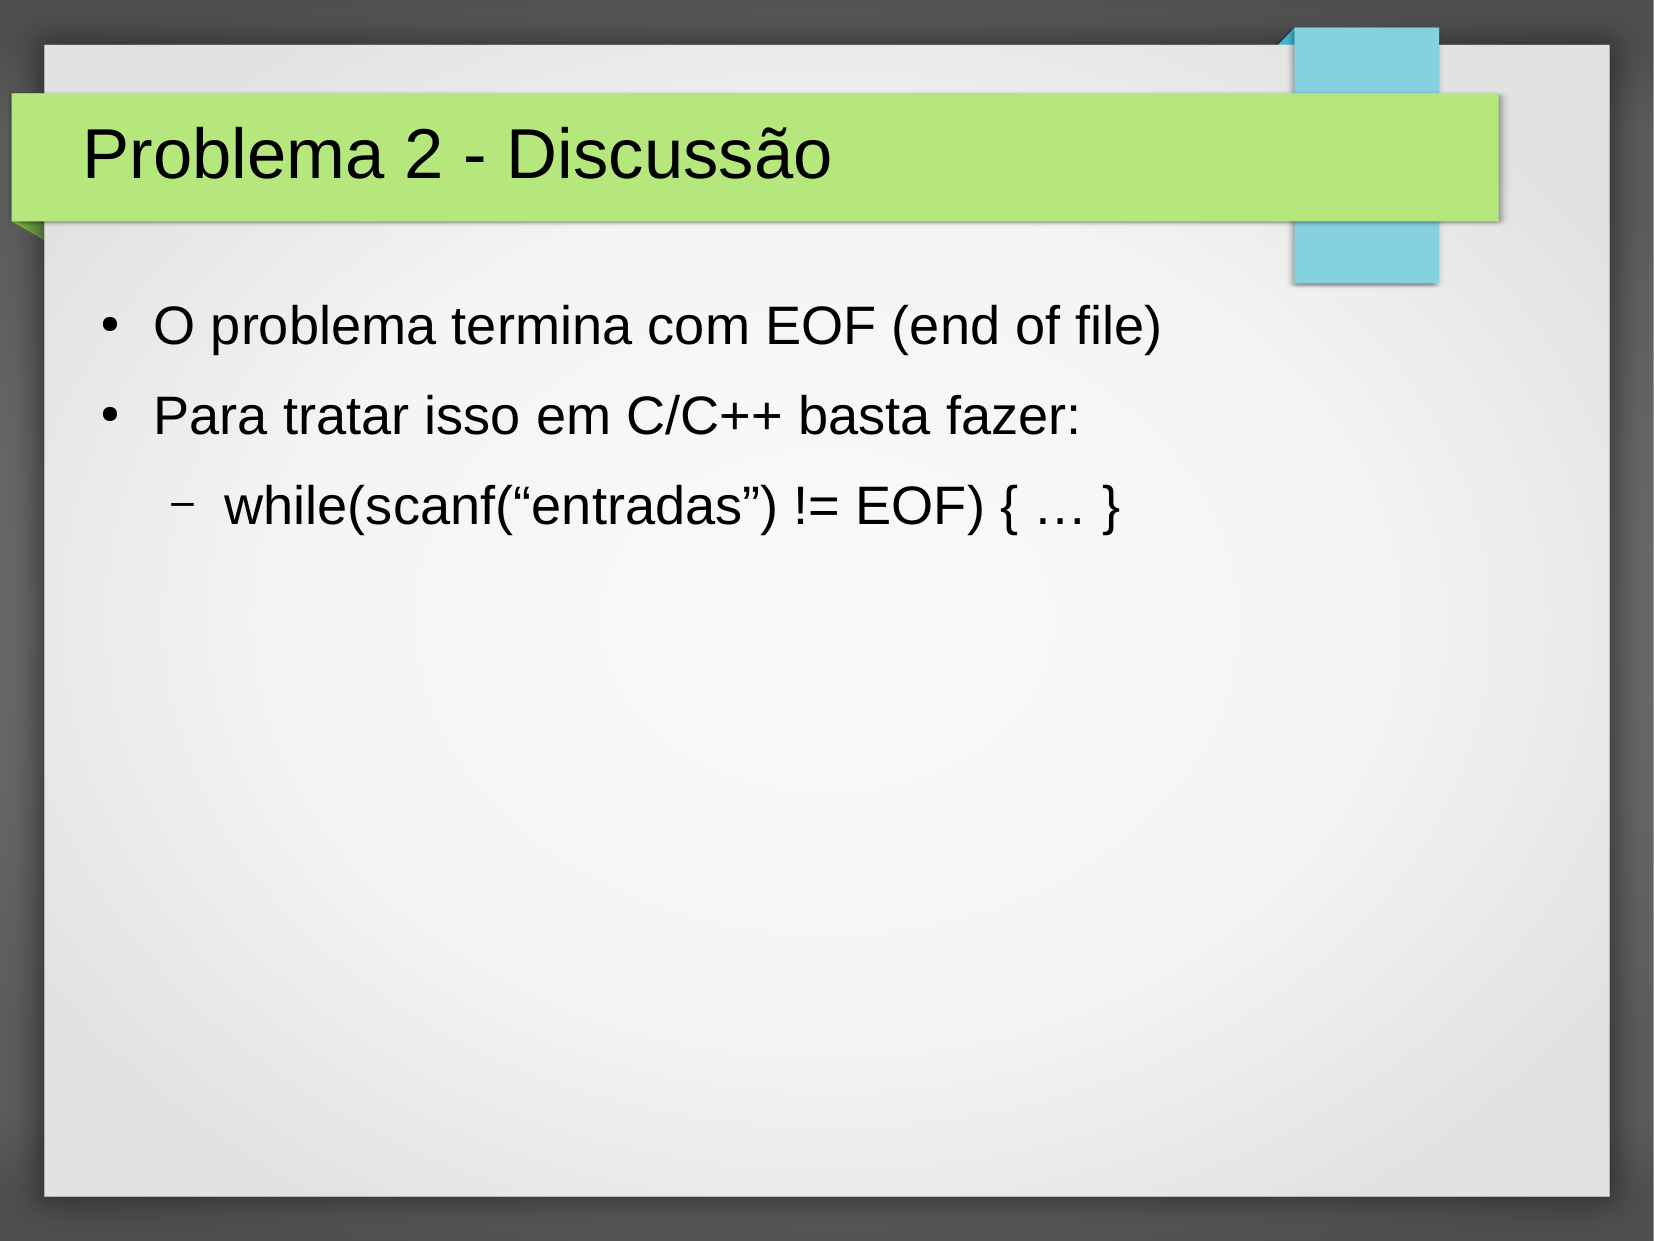

# Problema 2 - Discussão
O problema termina com EOF (end of file)
Para tratar isso em C/C++ basta fazer:
while(scanf(“entradas”) != EOF) { … }